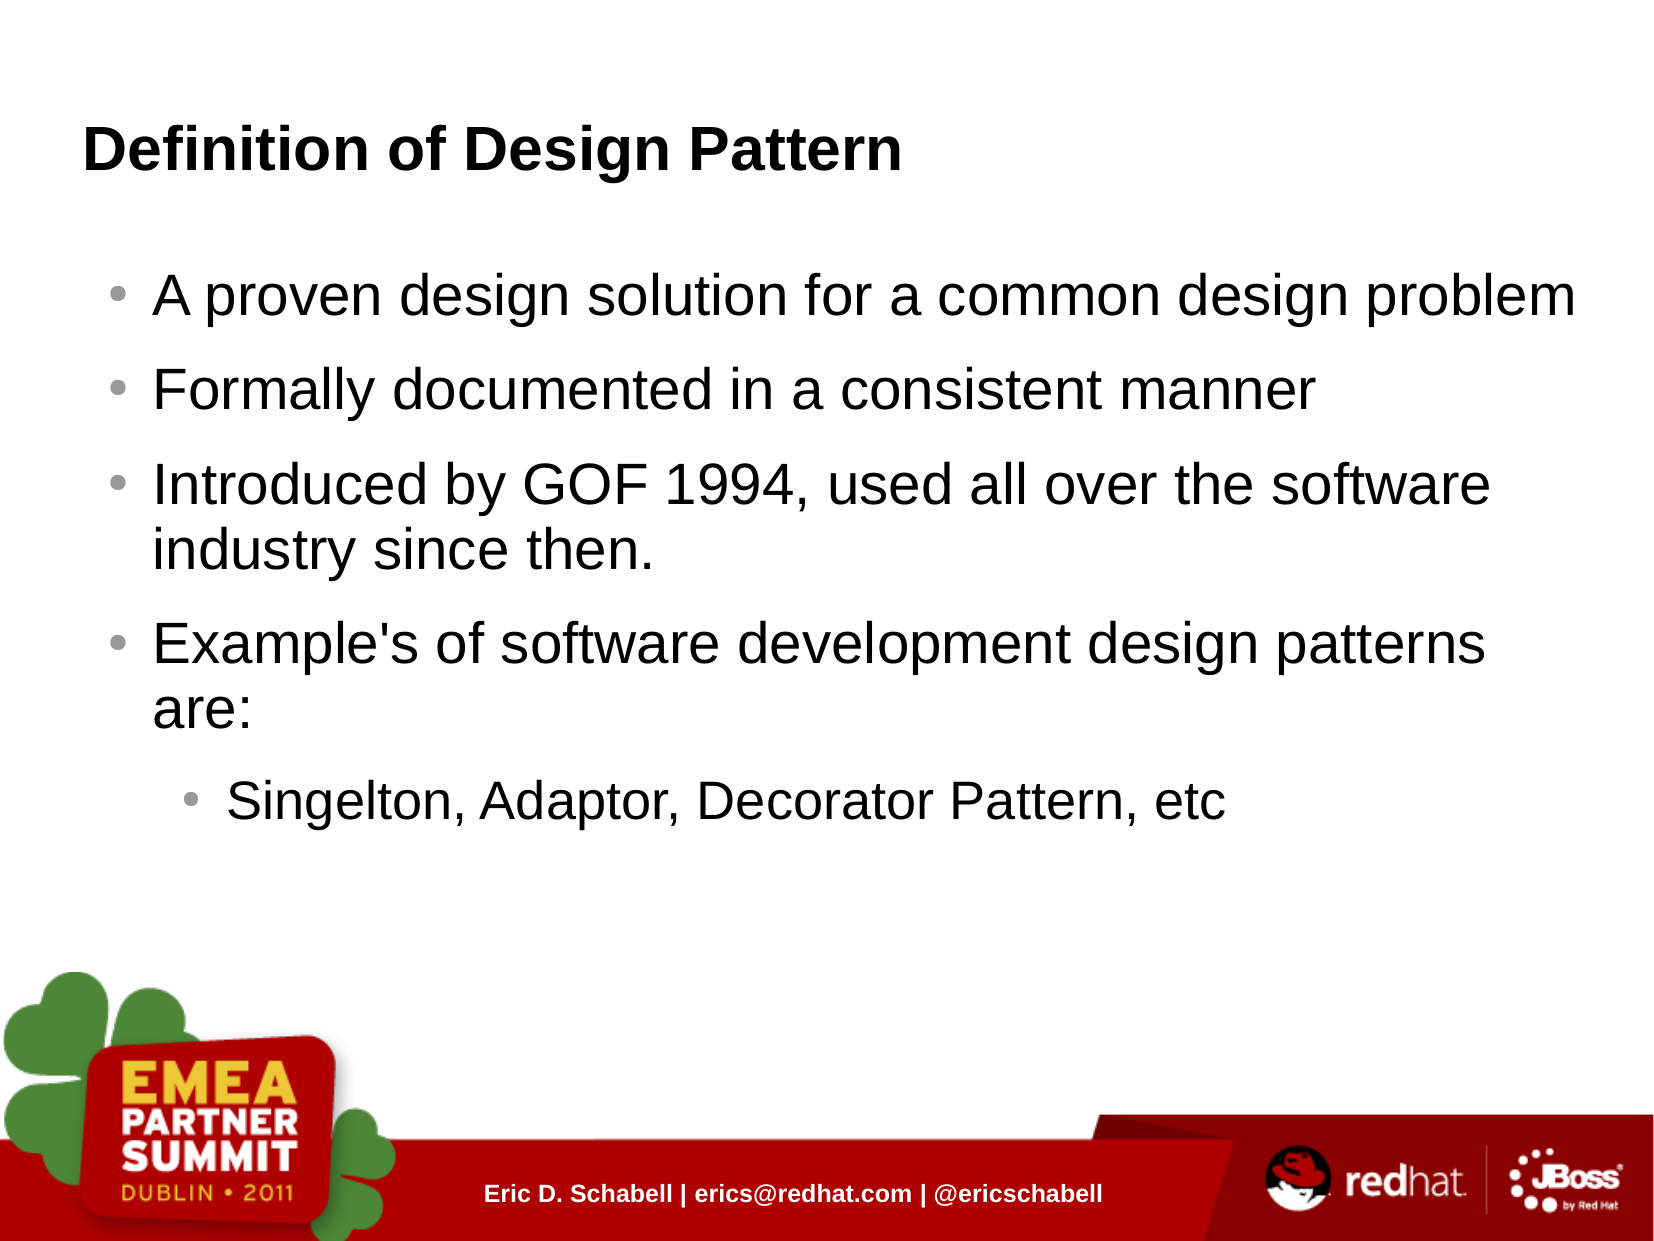

# Definition of Design Pattern
A proven design solution for a common design problem
Formally documented in a consistent manner
Introduced by GOF 1994, used all over the software industry since then.
Example's of software development design patterns are:
Singelton, Adaptor, Decorator Pattern, etc